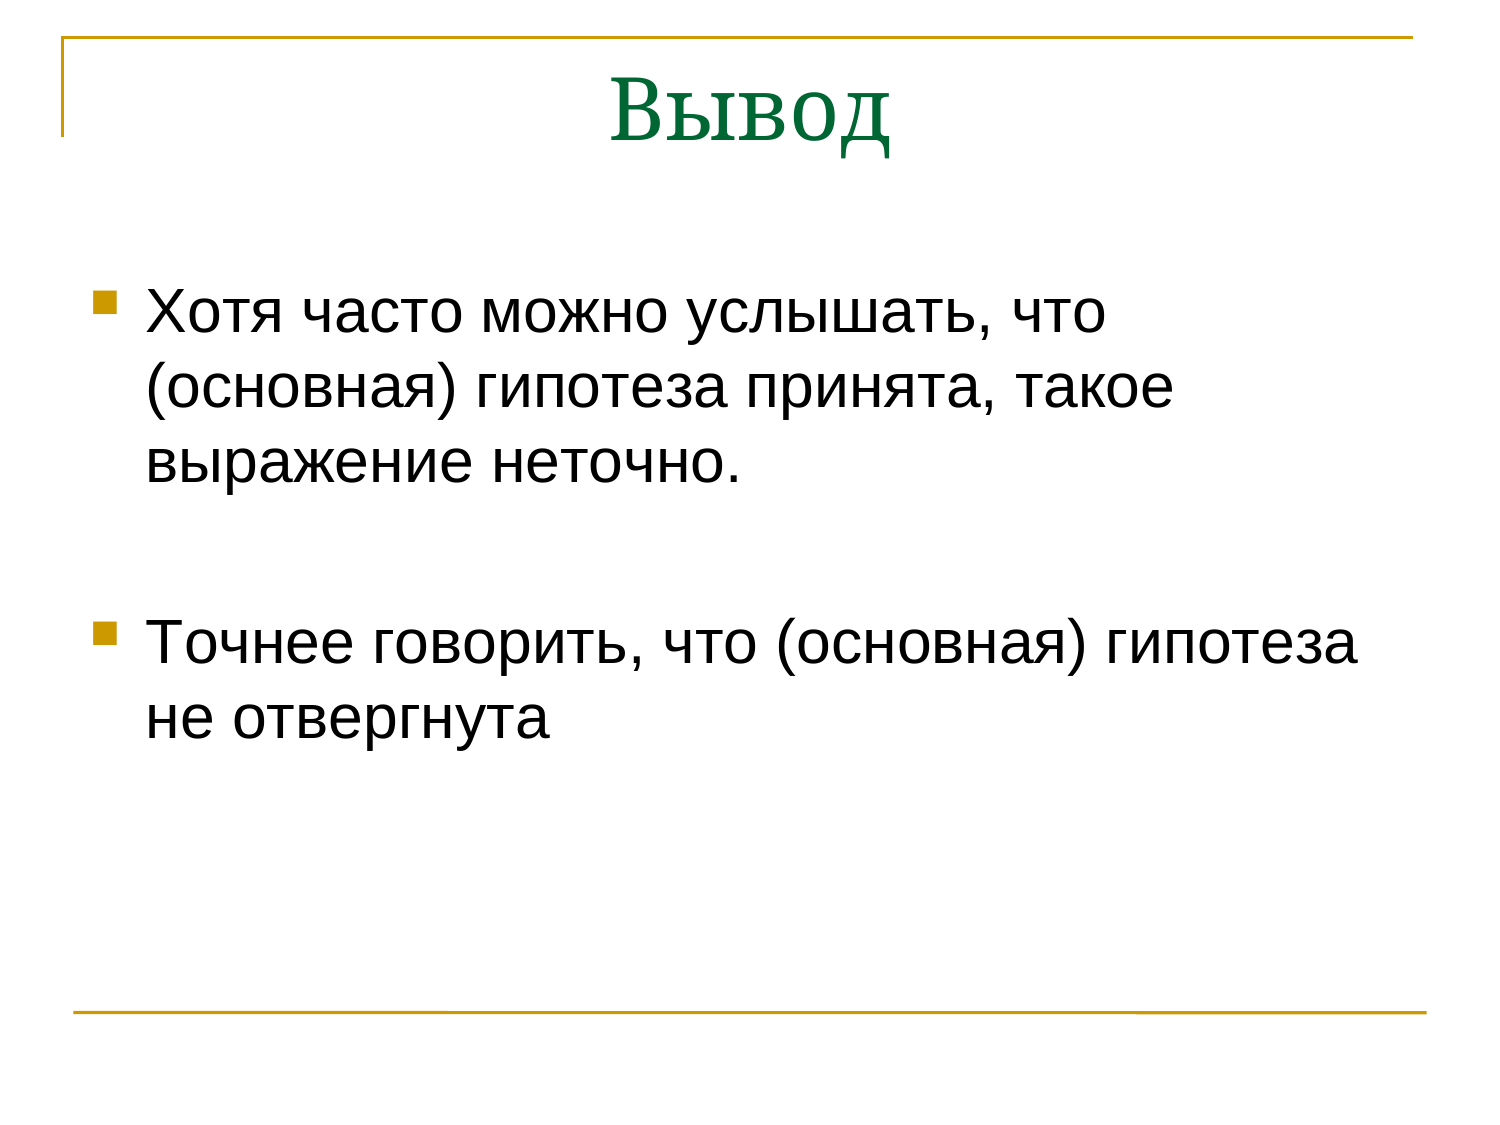

# Вывод
Хотя часто можно услышать, что (основная) гипотеза принята, такое выражение неточно.
Точнее говорить, что (основная) гипотеза не отвергнута